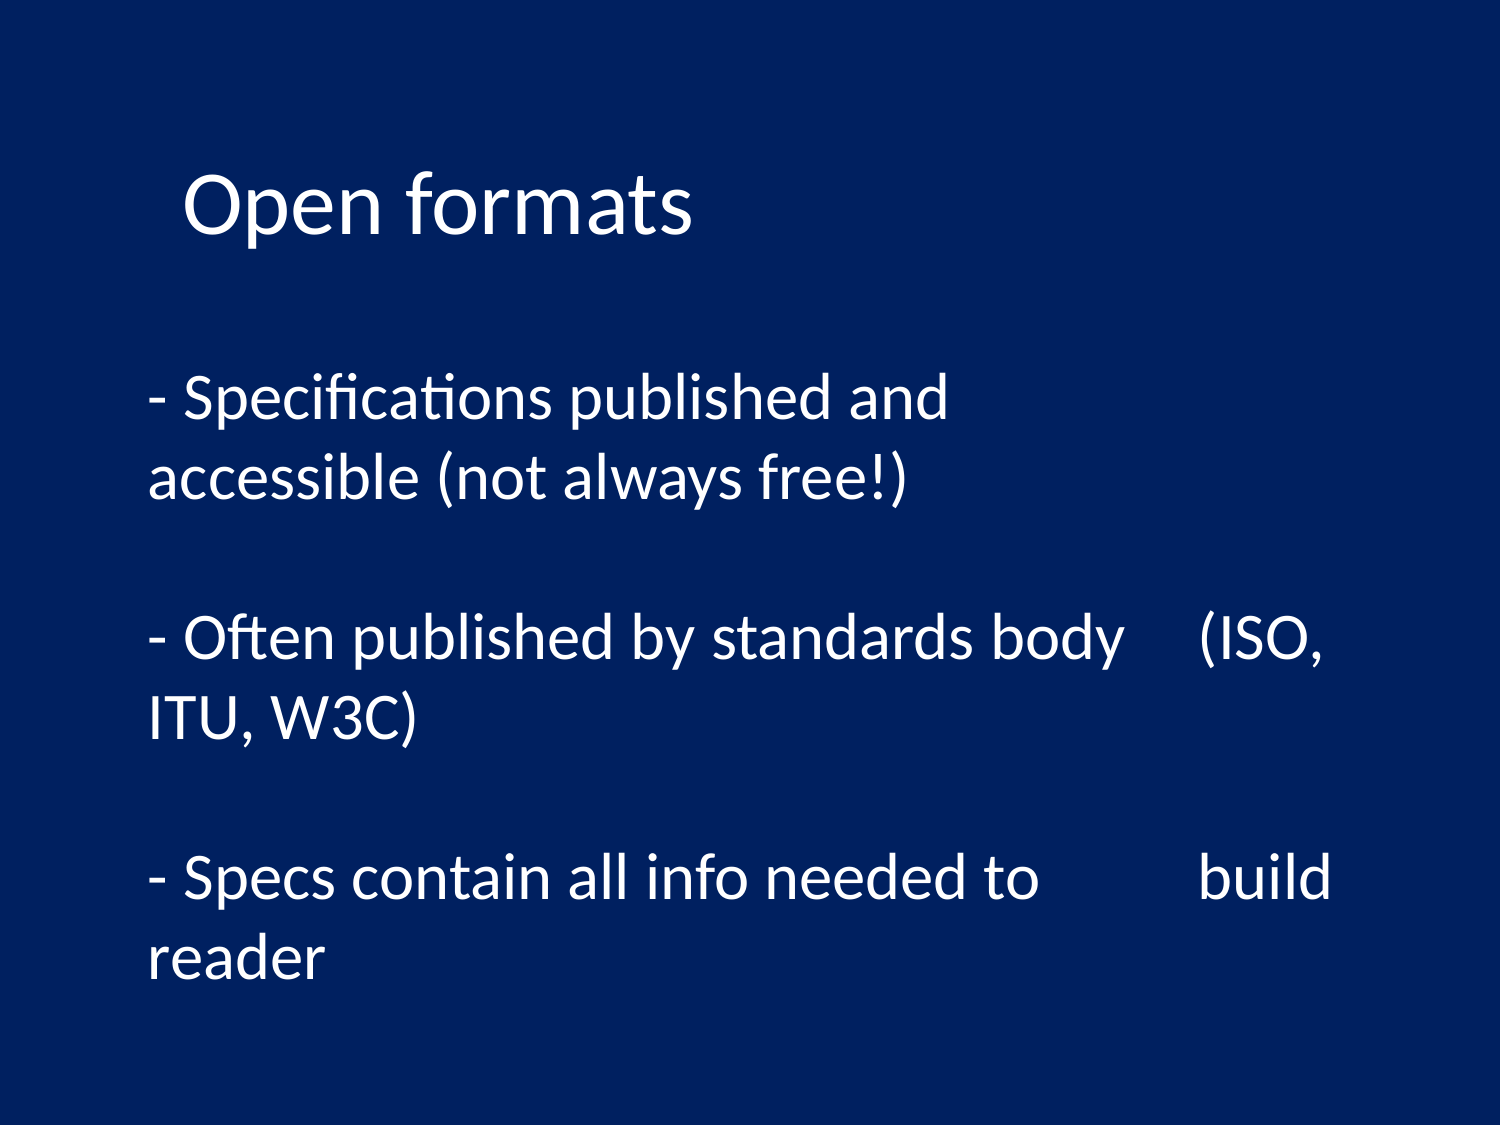

Open formats
- Specifications published and 				accessible (not always free!)
- Often published by standards body 	(ISO, ITU, W3C)
- Specs contain all info needed to 		build reader